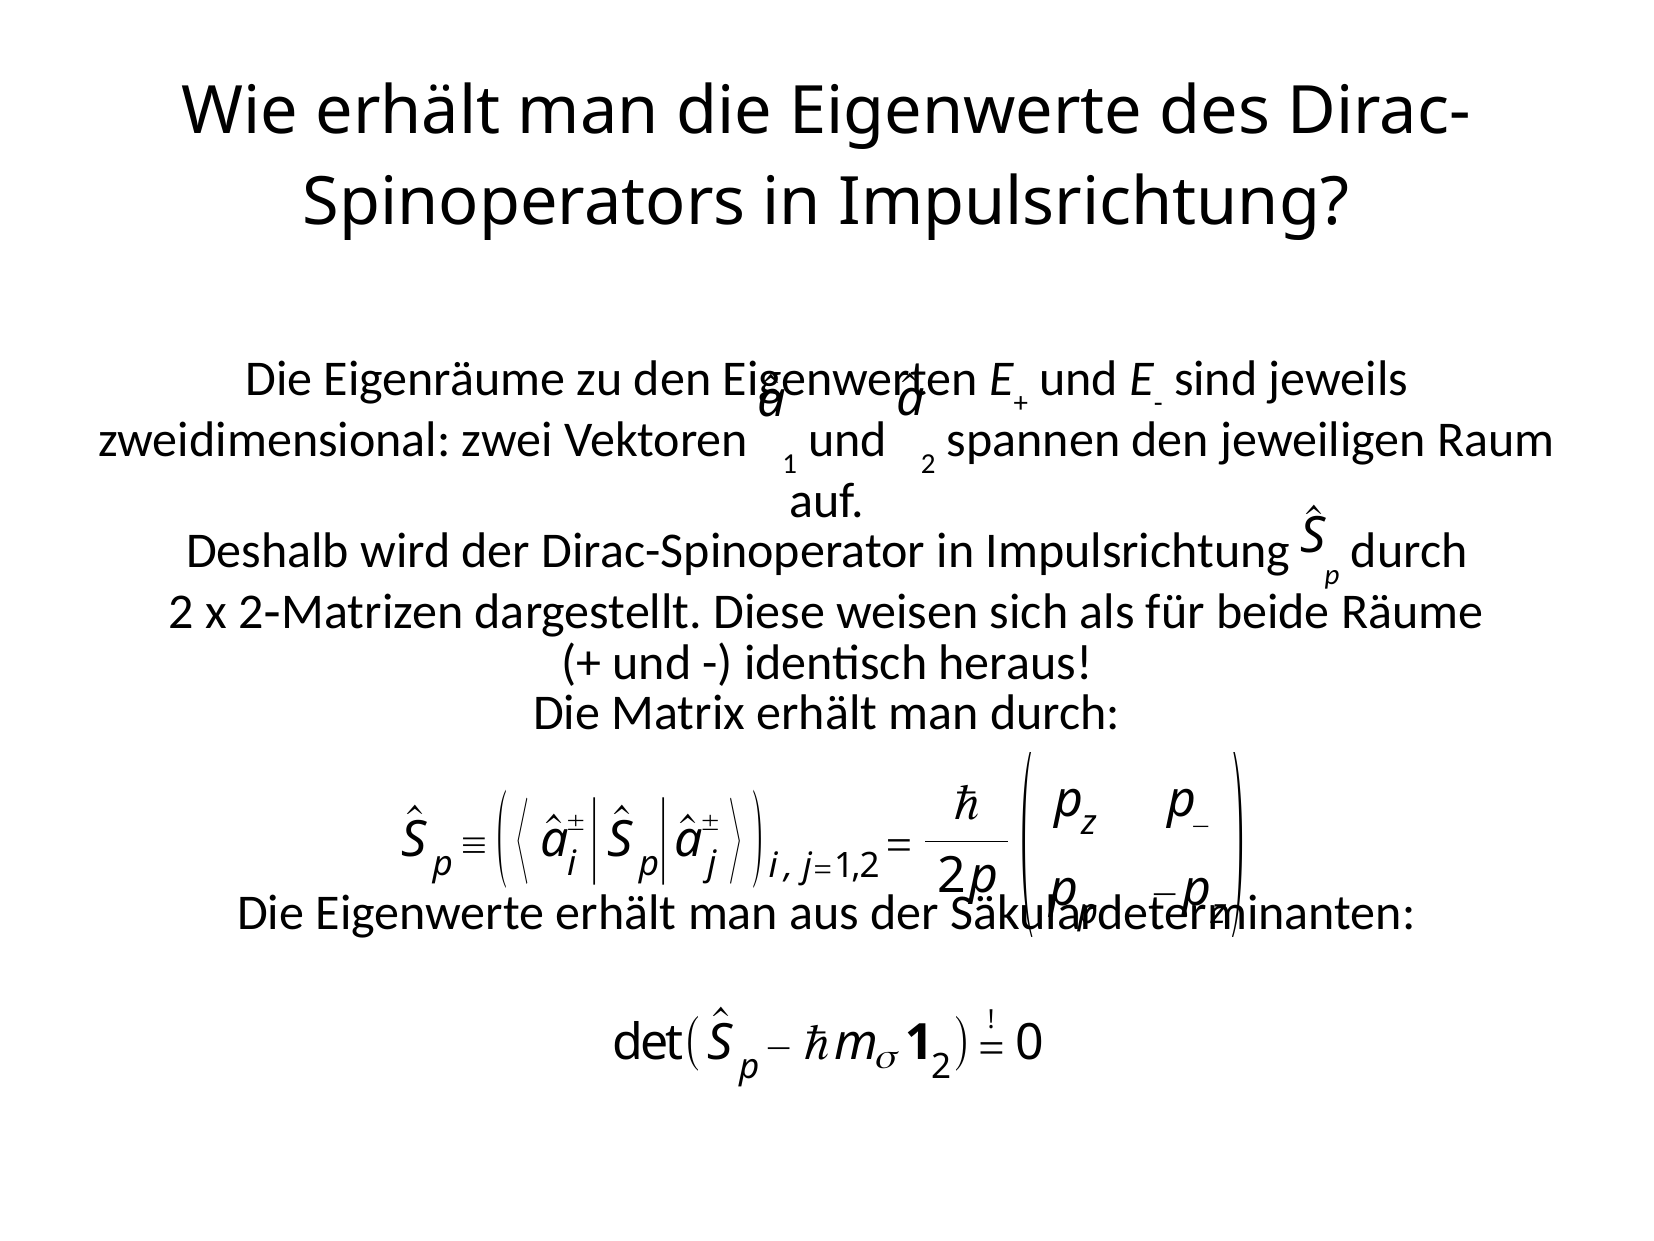

# Wie erhält man die Eigenwerte des Dirac-Spinoperators in Impulsrichtung?
Die Eigenräume zu den Eigenwerten E+ und E- sind jeweils zweidimensional: zwei Vektoren 1 und 2 spannen den jeweiligen Raum auf.
Deshalb wird der Dirac-Spinoperator in Impulsrichtung p durch 2 x 2‑Matrizen dargestellt. Diese weisen sich als für beide Räume (+ und -) identisch heraus!
Die Matrix erhält man durch:
Die Eigenwerte erhält man aus der Säkulardeterminanten: